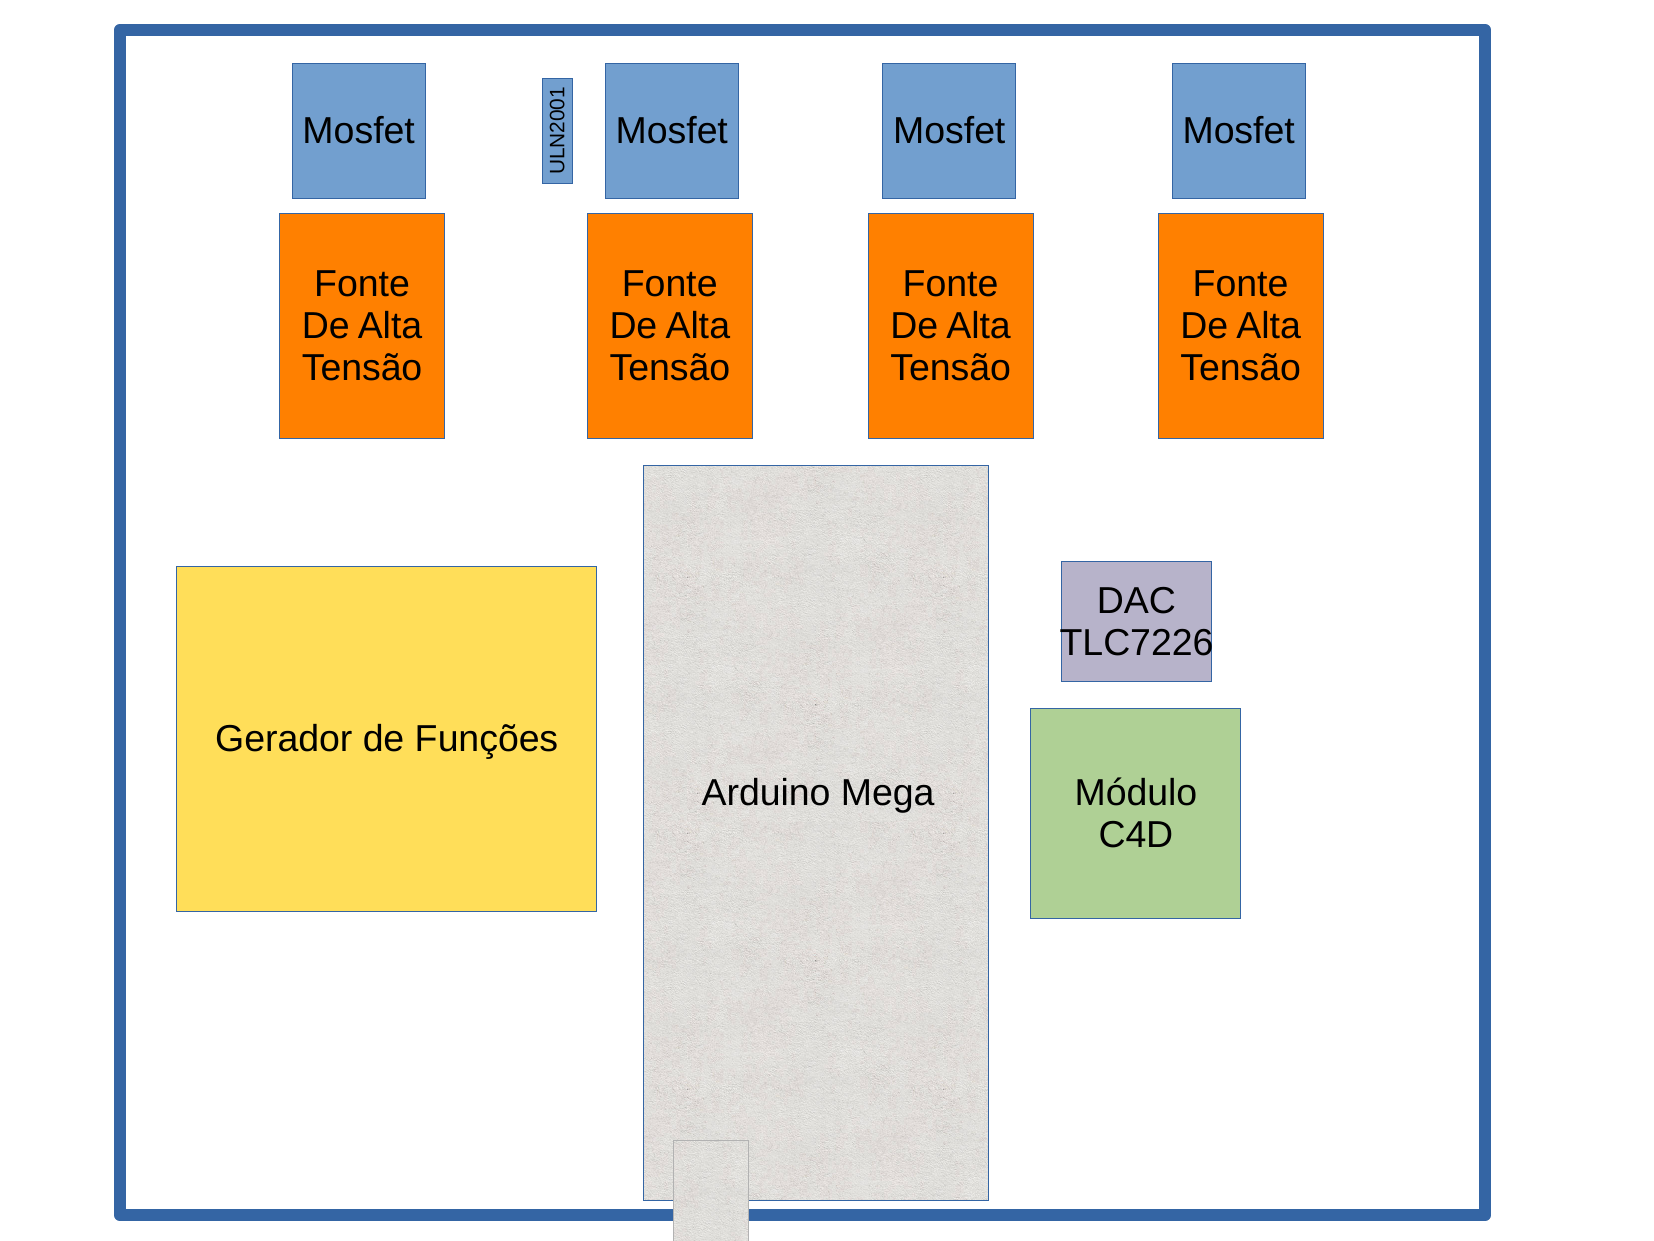

Mosfet
Mosfet
Mosfet
Mosfet
ULN2001
Fonte
De Alta
Tensão
Fonte
De Alta
Tensão
Fonte
De Alta
Tensão
Fonte
De Alta
Tensão
DAC
TLC7226
Gerador de Funções
Módulo
C4D
Arduino Mega